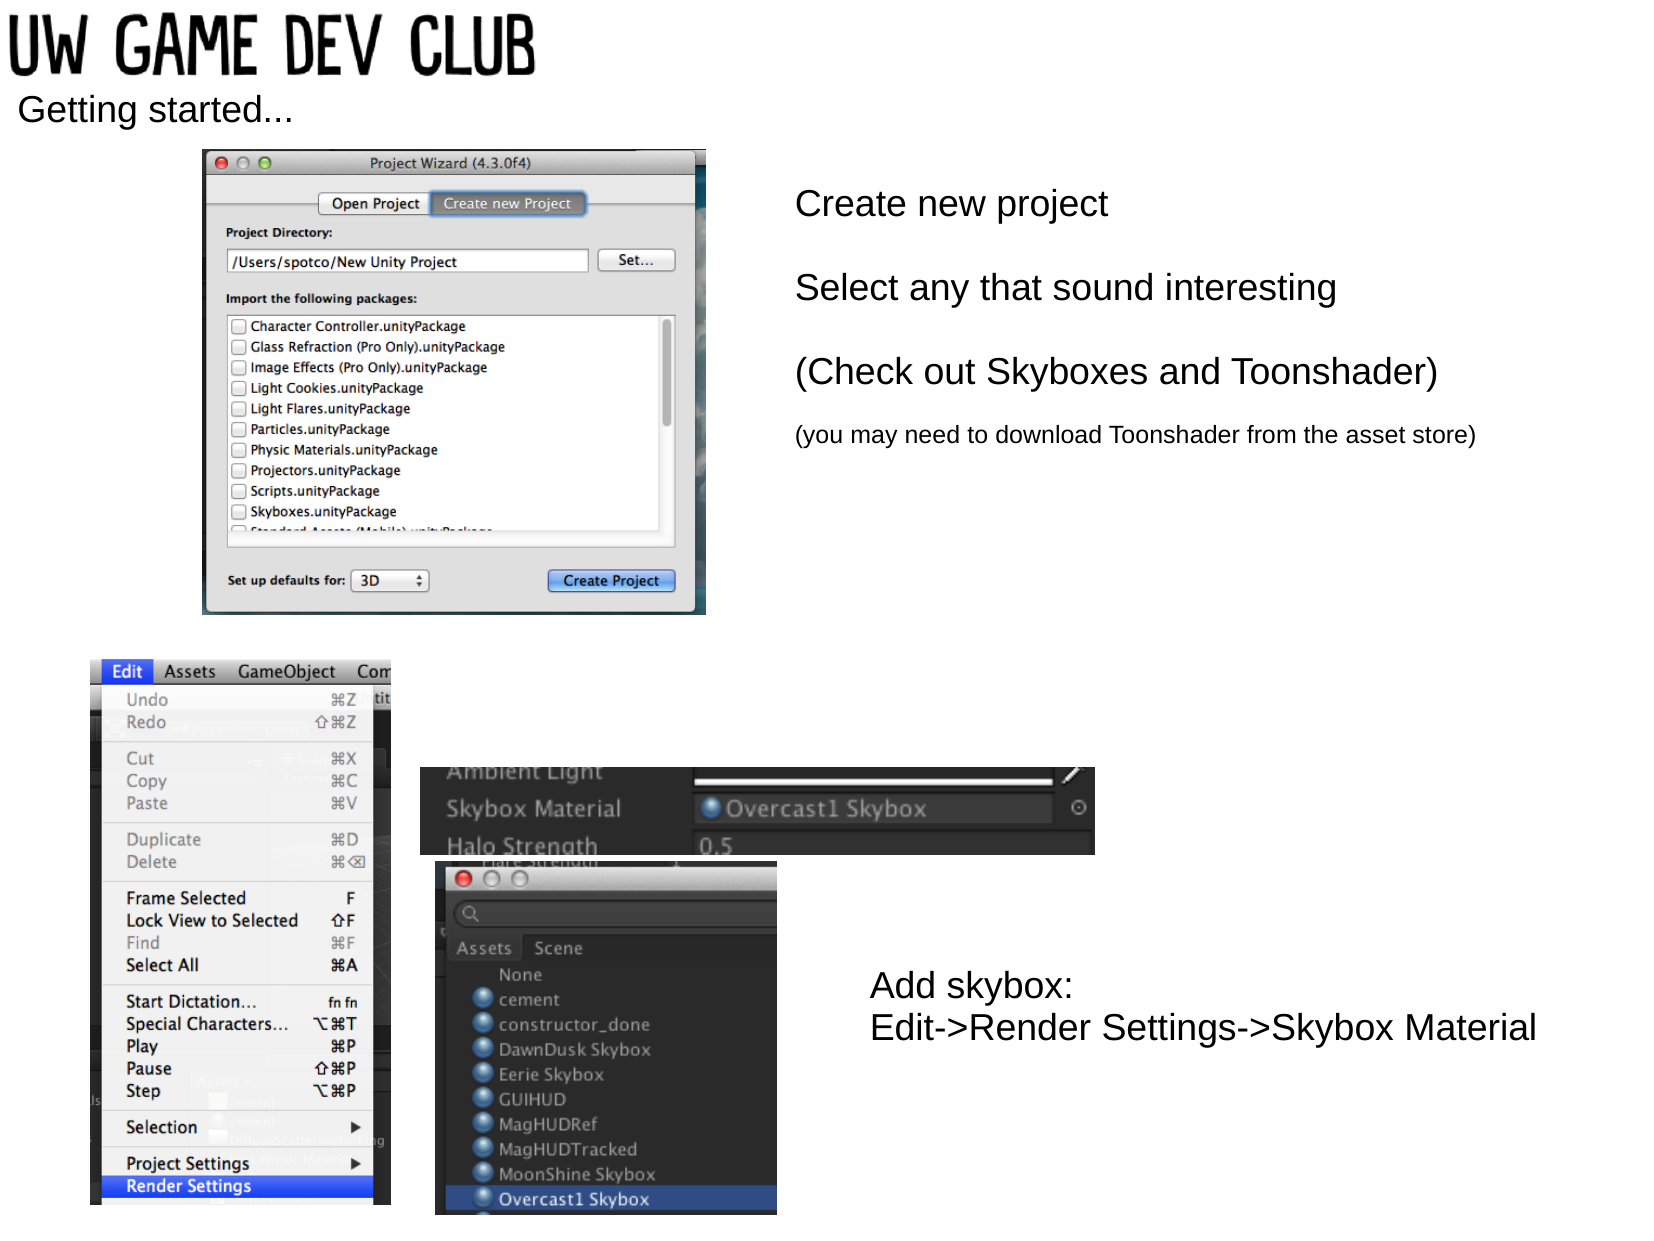

Getting started...
Create new project
Select any that sound interesting
(Check out Skyboxes and Toonshader)
(you may need to download Toonshader from the asset store)
Add skybox:
Edit->Render Settings->Skybox Material